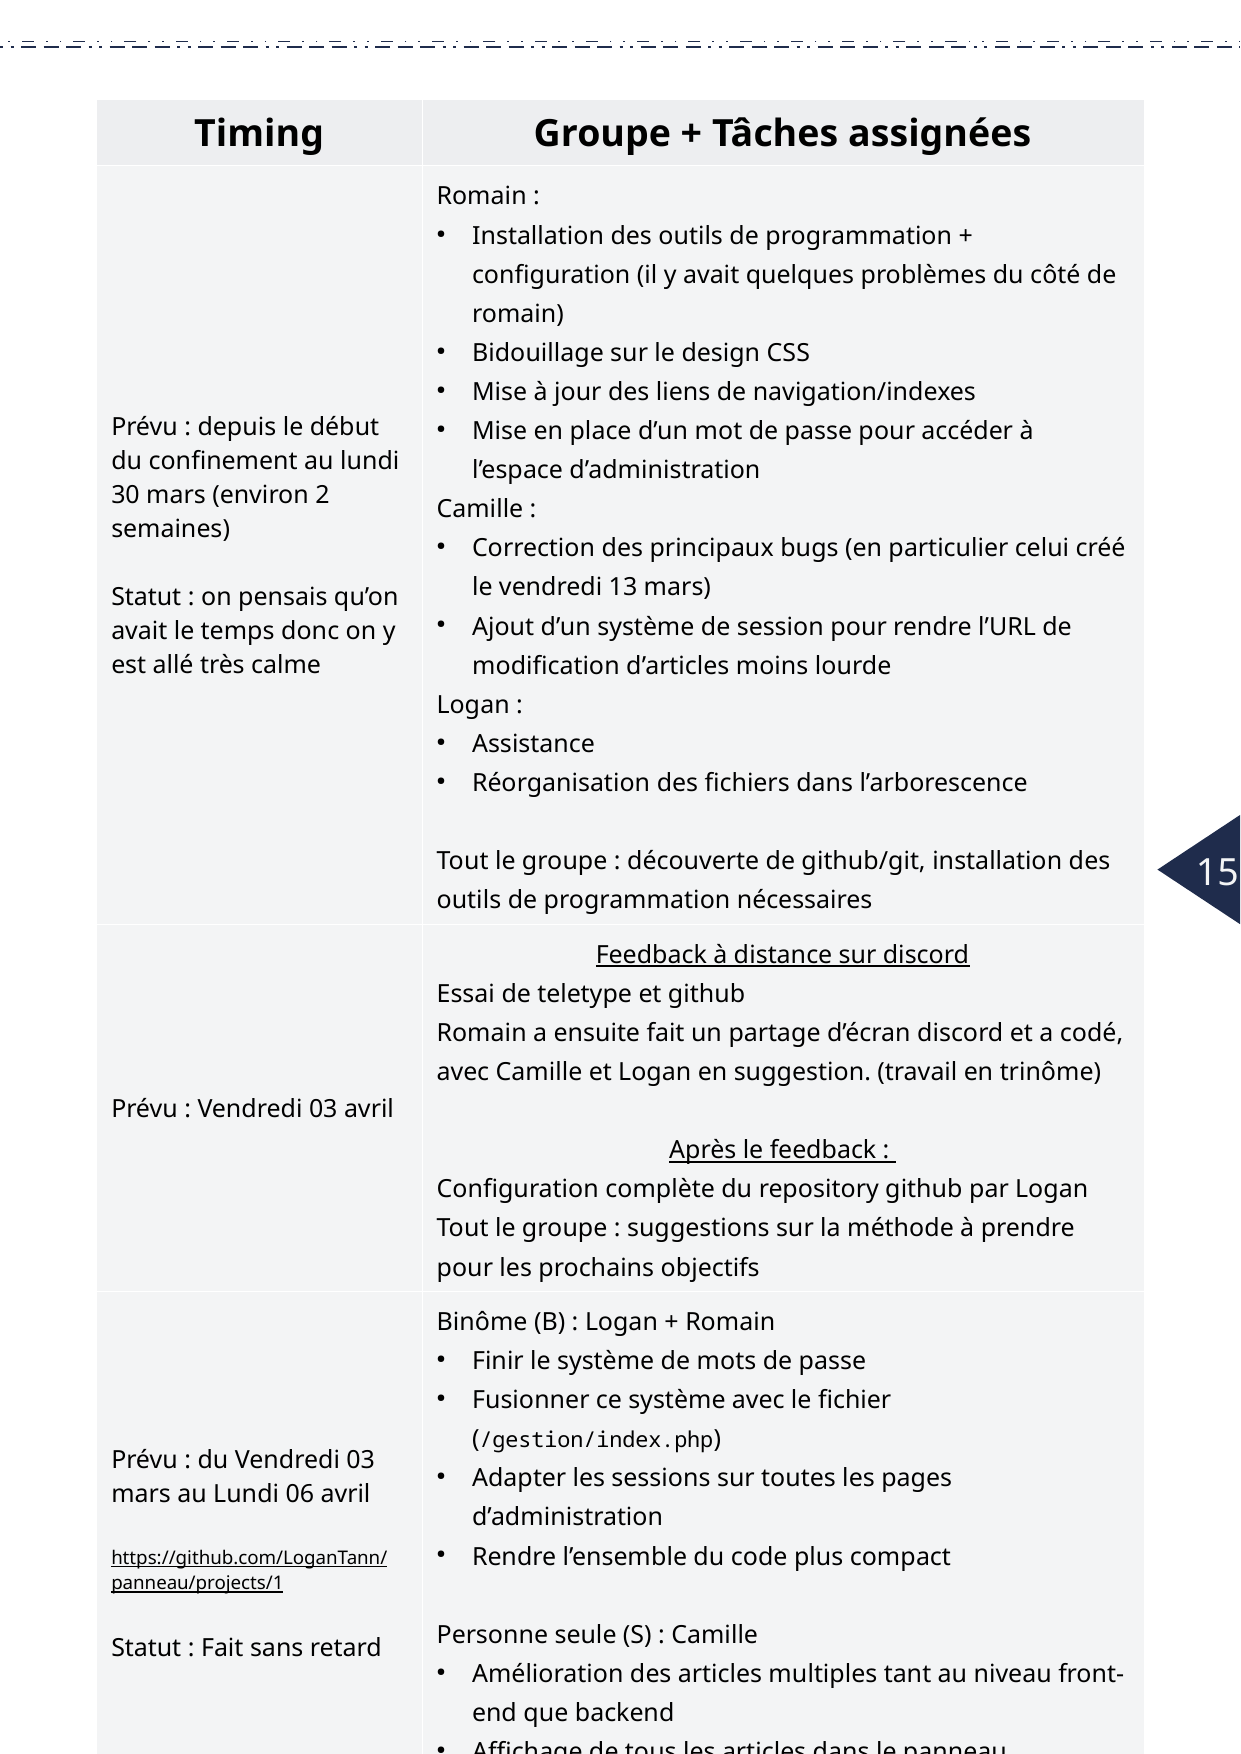

| Timing | Groupe + Tâches assignées |
| --- | --- |
| Prévu : depuis le début du confinement au lundi 30 mars (environ 2 semaines) Statut : on pensais qu’on avait le temps donc on y est allé très calme | Romain : Installation des outils de programmation + configuration (il y avait quelques problèmes du côté de romain) Bidouillage sur le design CSS Mise à jour des liens de navigation/indexes Mise en place d’un mot de passe pour accéder à l’espace d’administration Camille : Correction des principaux bugs (en particulier celui créé le vendredi 13 mars) Ajout d’un système de session pour rendre l’URL de modification d’articles moins lourde Logan : Assistance Réorganisation des fichiers dans l’arborescence Tout le groupe : découverte de github/git, installation des outils de programmation nécessaires |
| Prévu : Vendredi 03 avril | Feedback à distance sur discord Essai de teletype et github Romain a ensuite fait un partage d’écran discord et a codé, avec Camille et Logan en suggestion. (travail en trinôme) Après le feedback : Configuration complète du repository github par Logan Tout le groupe : suggestions sur la méthode à prendre pour les prochains objectifs |
| Prévu : du Vendredi 03 mars au Lundi 06 avril https://github.com/LoganTann/panneau/projects/1 Statut : Fait sans retard | Binôme (B) : Logan + Romain Finir le système de mots de passe Fusionner ce système avec le fichier (/gestion/index.php) Adapter les sessions sur toutes les pages d’administration Rendre l’ensemble du code plus compact Personne seule (S) : Camille Amélioration des articles multiples tant au niveau front-end que backend Affichage de tous les articles dans le panneau (/index.php) |
| Prévu : Semaine du 06 Avril https://github.com/LoganTann/panneau/projects/3 | Correction de quelques problèmes dans le code par Camille et Logan Refactoring du code par Logan Réorganisation de l’arborescence (final) |
| À partir d’ici : Vacances (aucun travail) | |